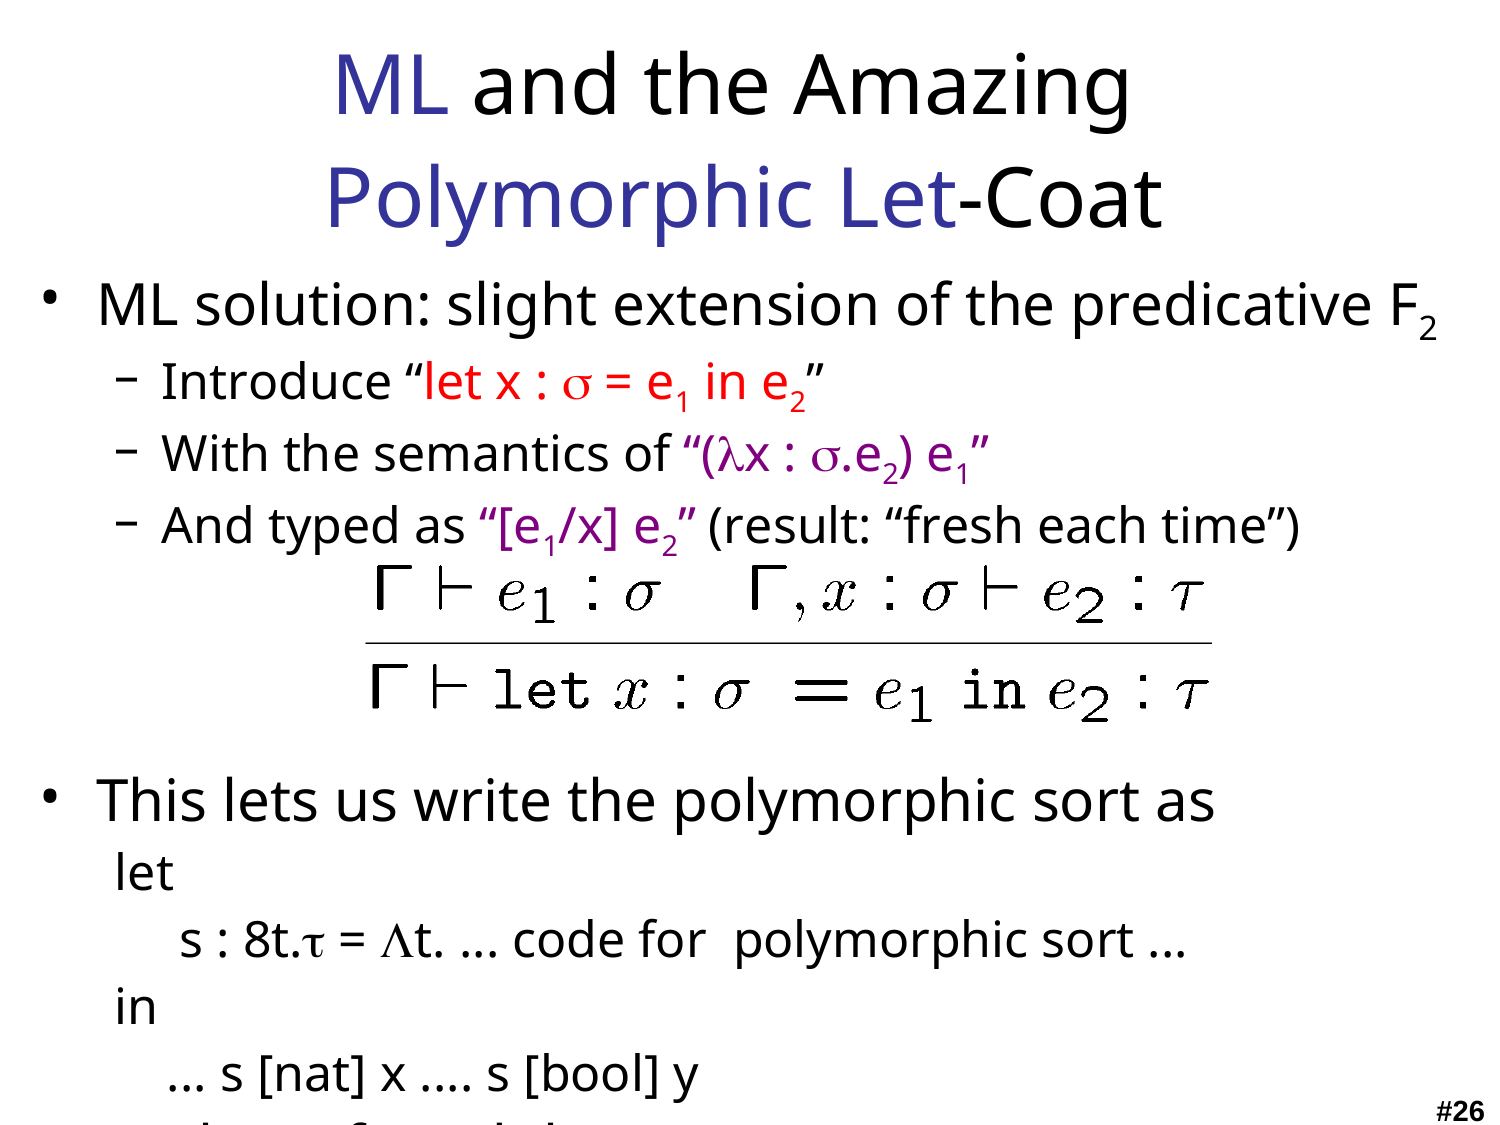

# ML and the Amazing Polymorphic Let-Coat
ML solution: slight extension of the predicative F2
Introduce “let x :  = e1 in e2”
With the semantics of “(x : .e2) e1”
And typed as “[e1/x] e2” (result: “fresh each time”)
This lets us write the polymorphic sort as
let
 s : 8t. = t. ... code for polymorphic sort ...
in
 ... s [nat] x .... s [bool] y
We have found the sweet spot!
26